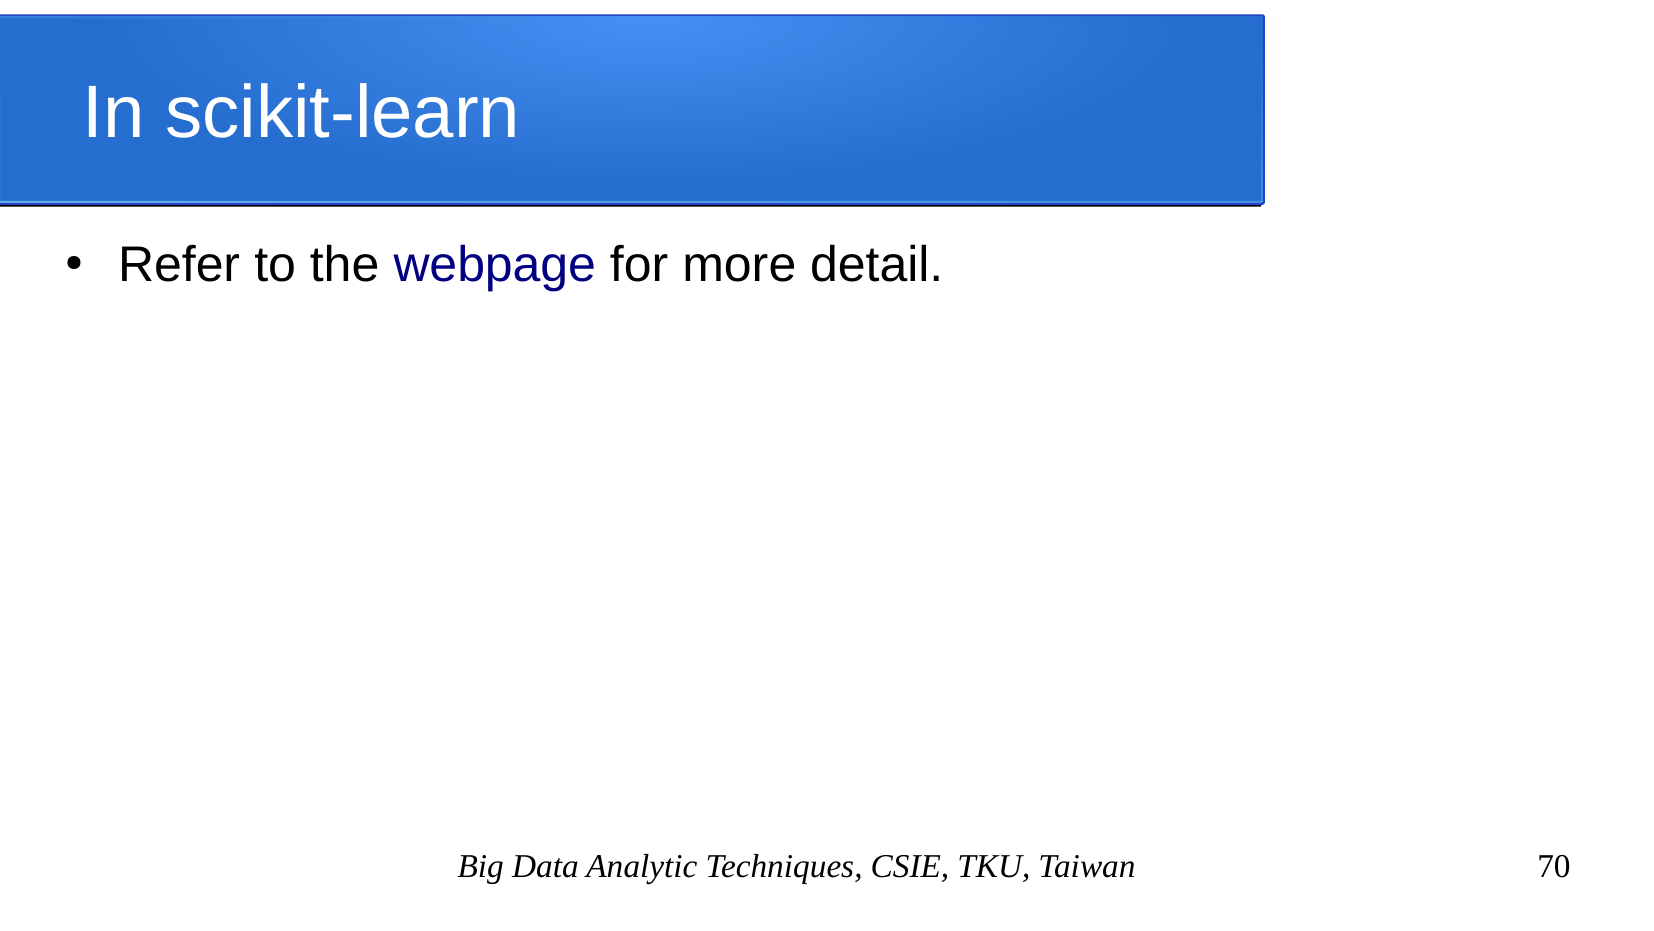

# In scikit-learn
Refer to the webpage for more detail.
Big Data Analytic Techniques, CSIE, TKU, Taiwan
70